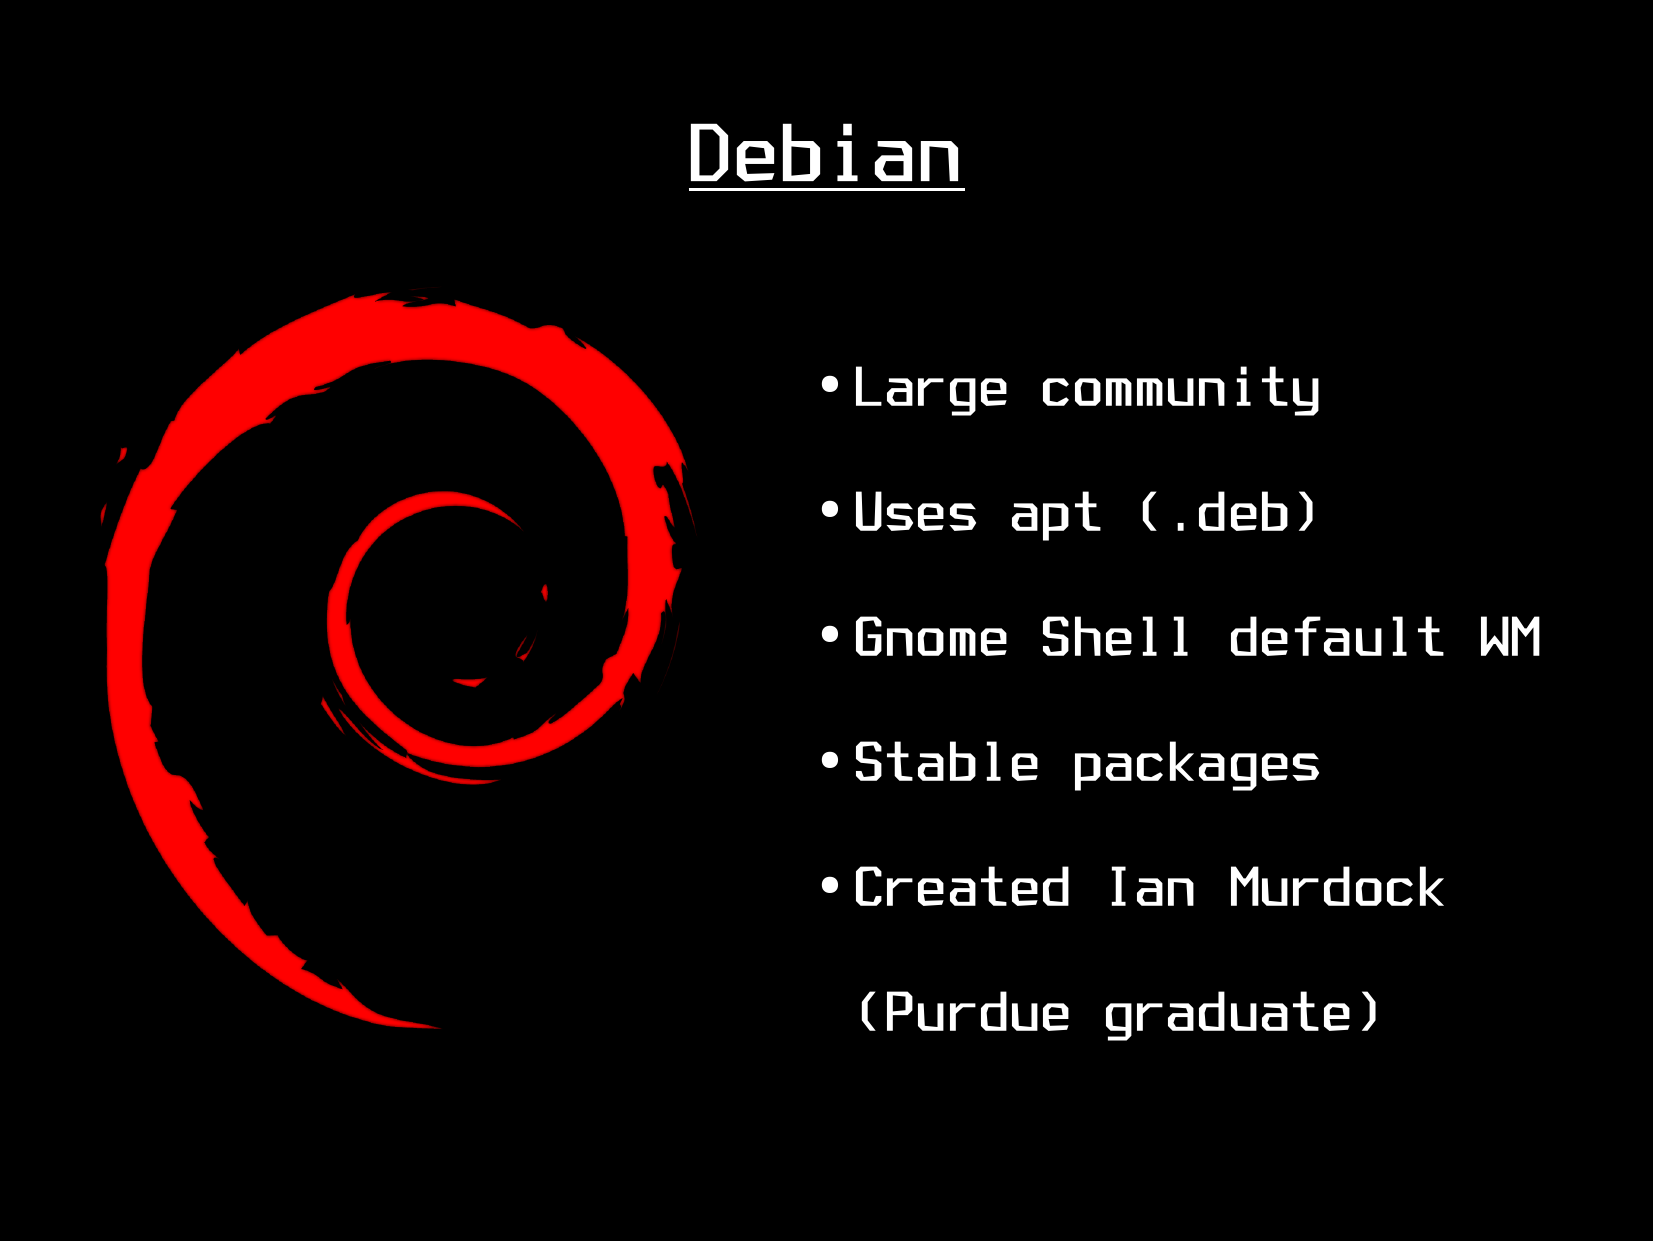

# Debian
Large community
Uses apt (.deb)
Gnome Shell default WM
Stable packages
Created Ian Murdock (Purdue graduate)